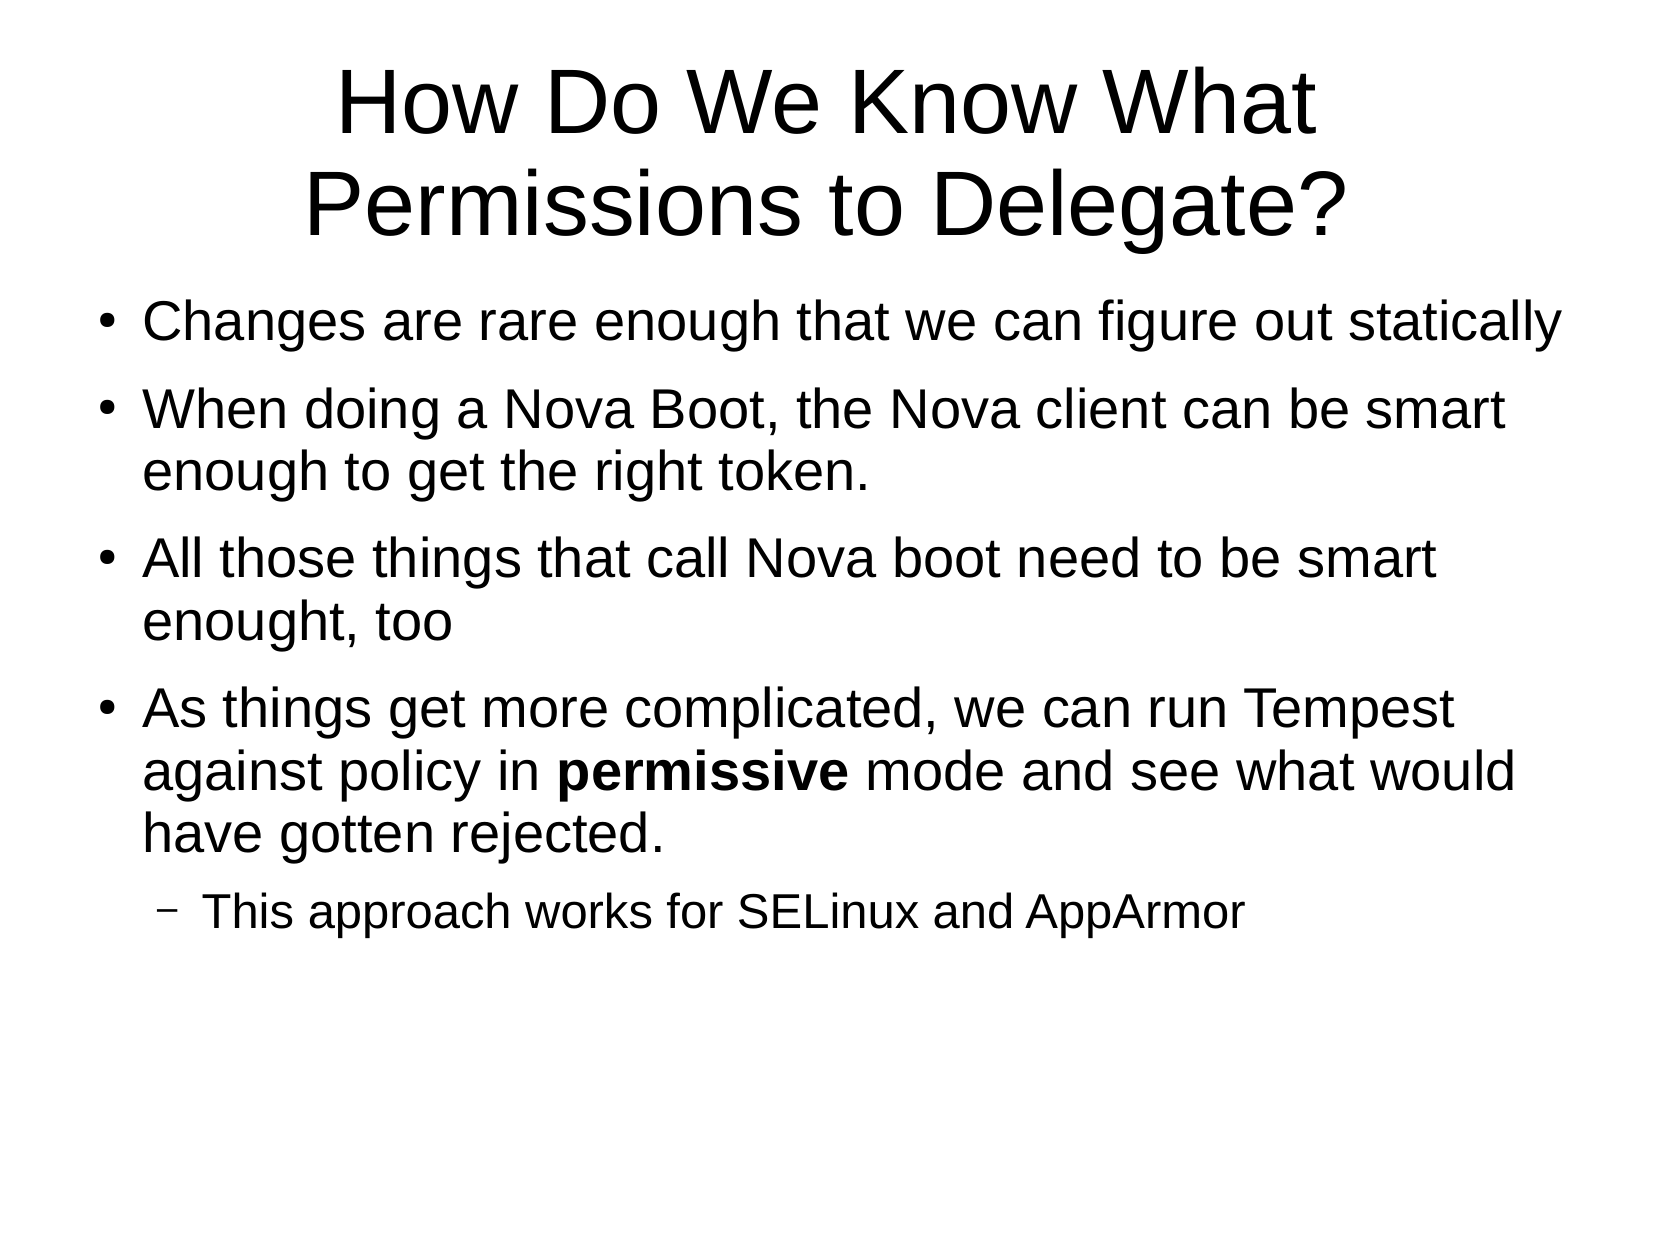

# How Do We Know What Permissions to Delegate?
Changes are rare enough that we can figure out statically
When doing a Nova Boot, the Nova client can be smart enough to get the right token.
All those things that call Nova boot need to be smart enought, too
As things get more complicated, we can run Tempest against policy in permissive mode and see what would have gotten rejected.
This approach works for SELinux and AppArmor